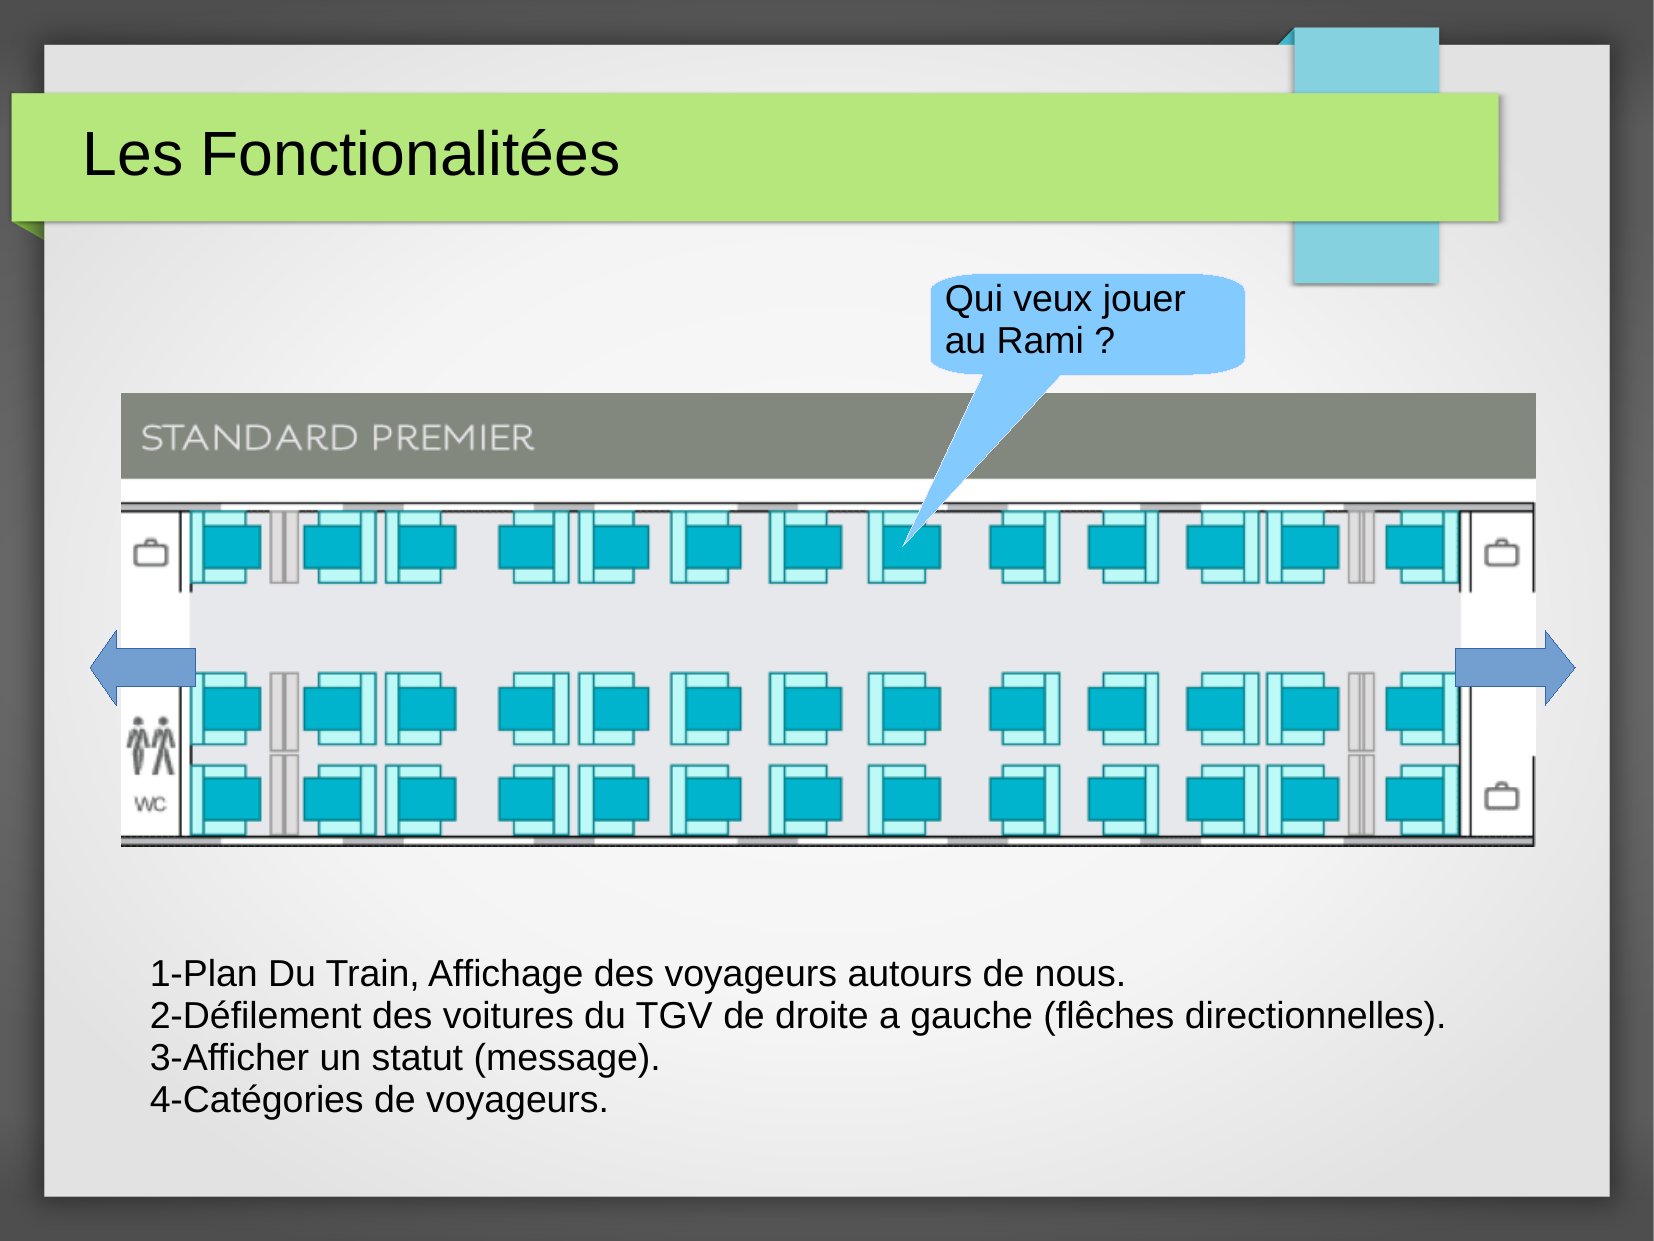

# Les Fonctionalitées
Qui veux jouer au Rami ?
1-Plan Du Train, Affichage des voyageurs autours de nous.
2-Défilement des voitures du TGV de droite a gauche (flêches directionnelles).
3-Afficher un statut (message).
4-Catégories de voyageurs.